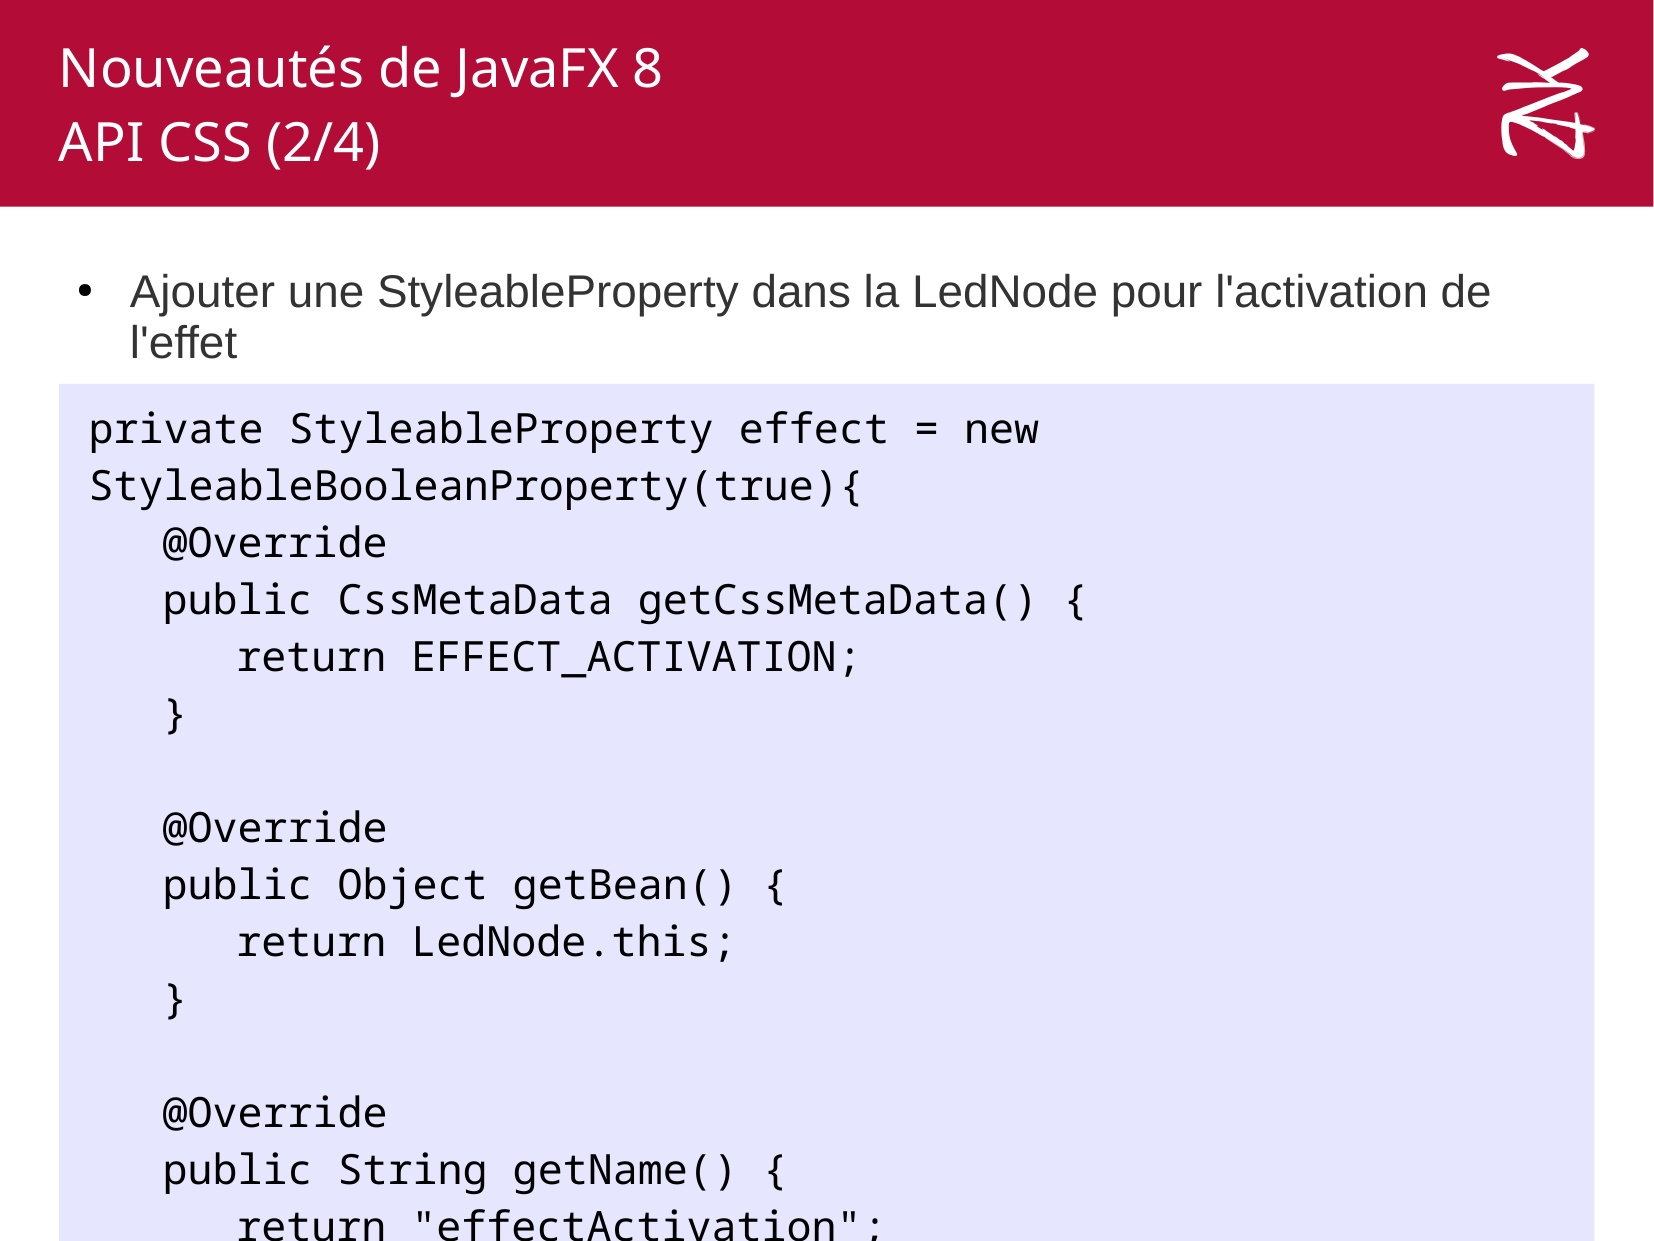

# Nouveautés de JavaFX 8 API CSS (2/4)
Ajouter une StyleableProperty dans la LedNode pour l'activation de l'effet
private StyleableProperty effect = new StyleableBooleanProperty(true){
	@Override
	public CssMetaData getCssMetaData() {
		return EFFECT_ACTIVATION;
	}
	@Override
	public Object getBean() {
		return LedNode.this;
	}
	@Override
	public String getName() {
		return "effectActivation";
	}
};